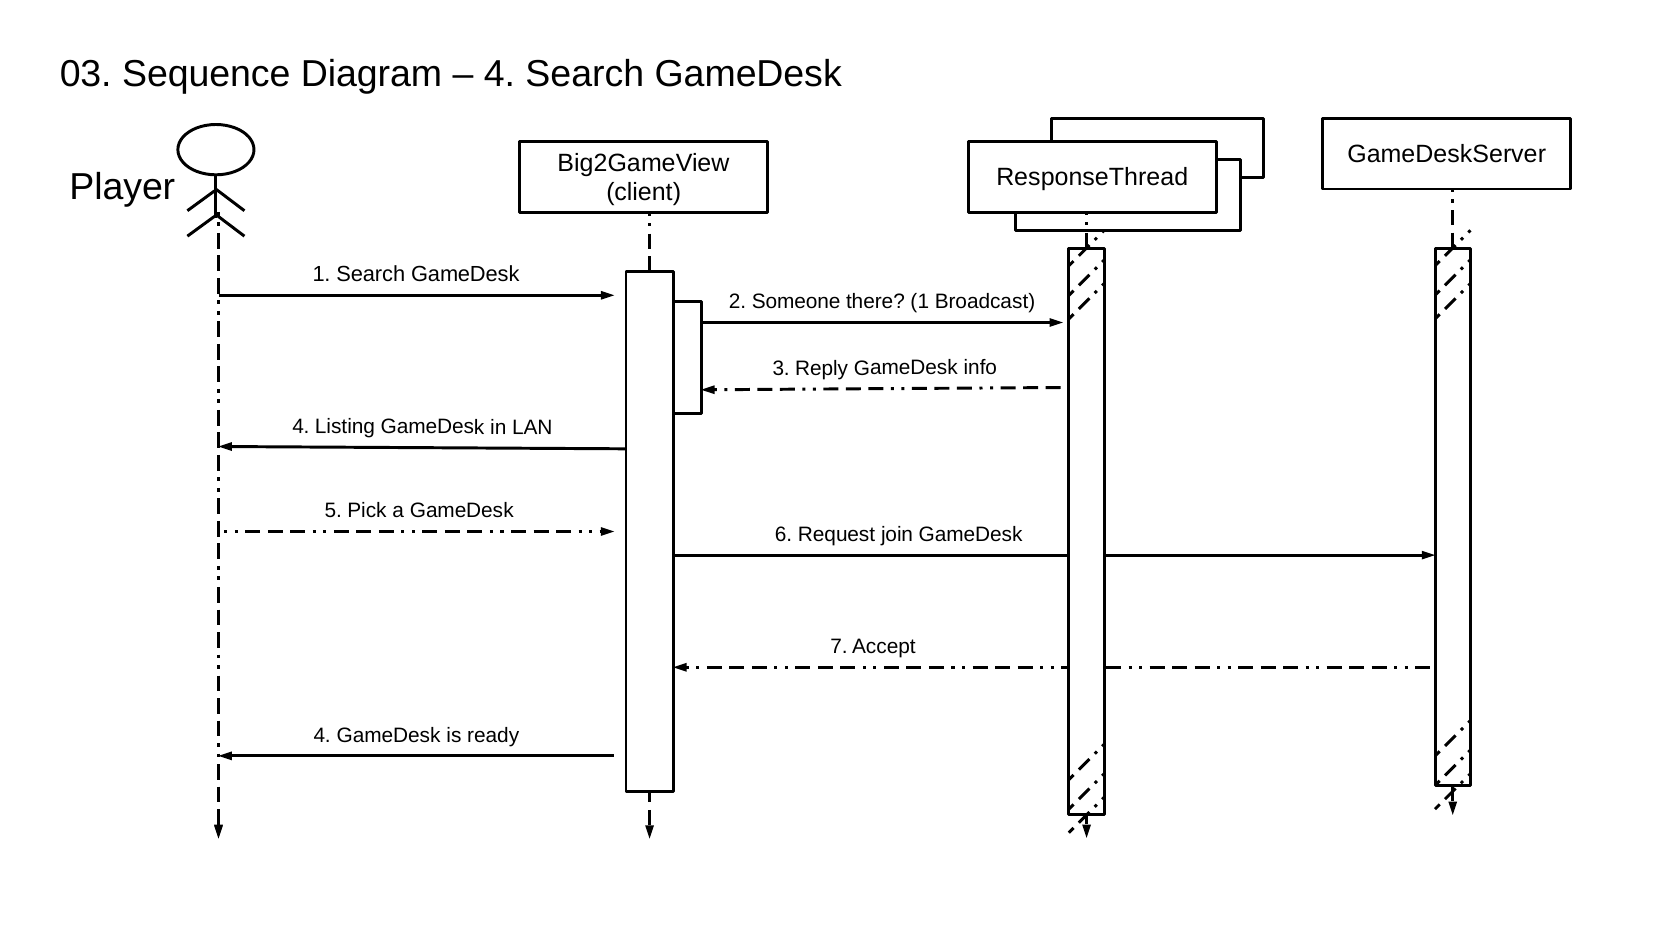

03. Sequence Diagram – 4. Search GameDesk
ResponseThread
GameDeskServer
Player
Big2GameView
(client)
1. Search GameDesk
2. Someone there? (1 Broadcast)
3. Reply GameDesk info
4. Listing GameDesk in LAN
5. Pick a GameDesk
6. Request join GameDesk
7. Accept
4. GameDesk is ready